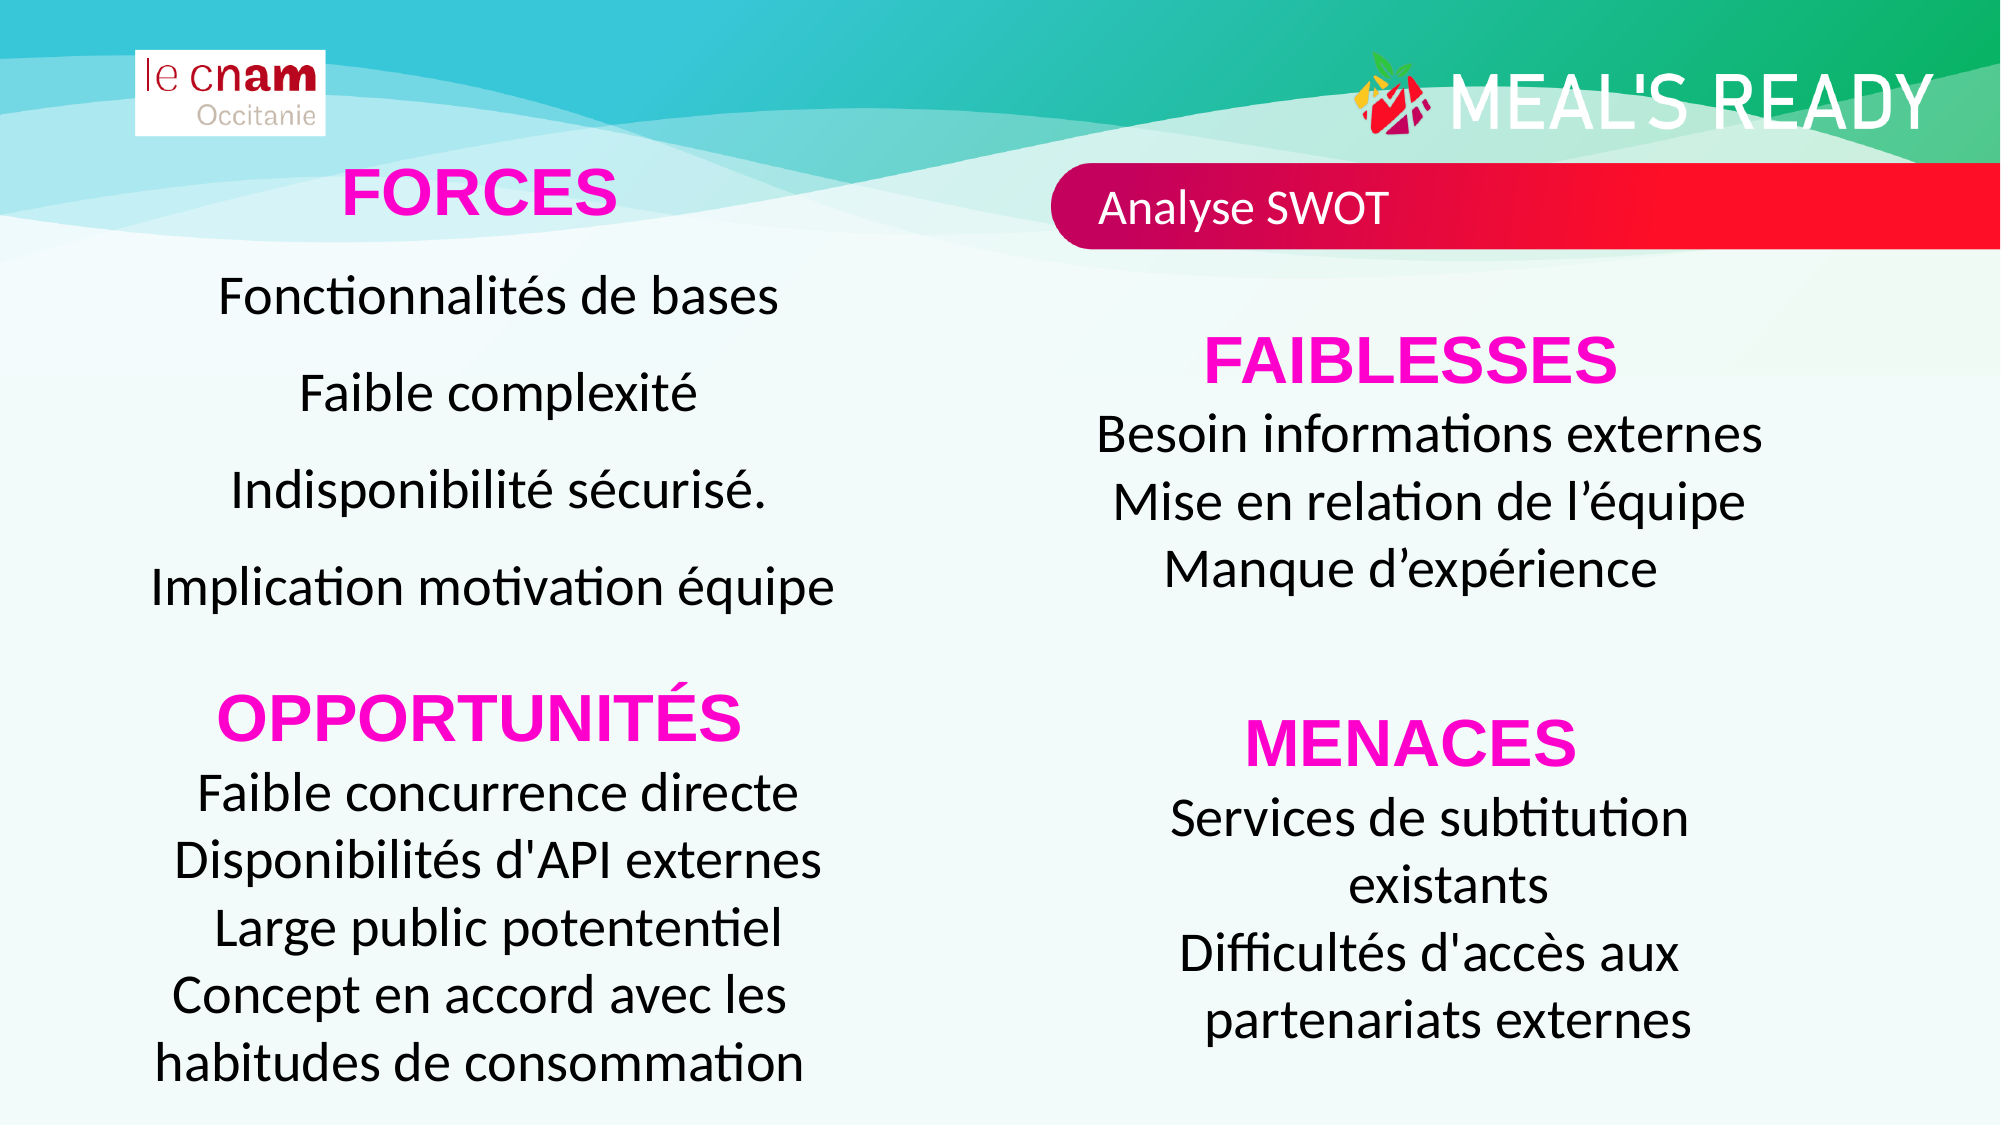

FORCES
Fonctionnalités de bases
Faible complexité
Indisponibilité sécurisé.
Implication motivation équipe
Analyse SWOT
FAIBLESSES
Besoin informations externes
Mise en relation de l’équipe
Manque d’expérience
OPPORTUNITÉS
Faible concurrence directe
Disponibilités d'API externes
Large public potententiel
Concept en accord avec les habitudes de consommation
MENACES
Services de subtitution existants
Difficultés d'accès aux partenariats externes